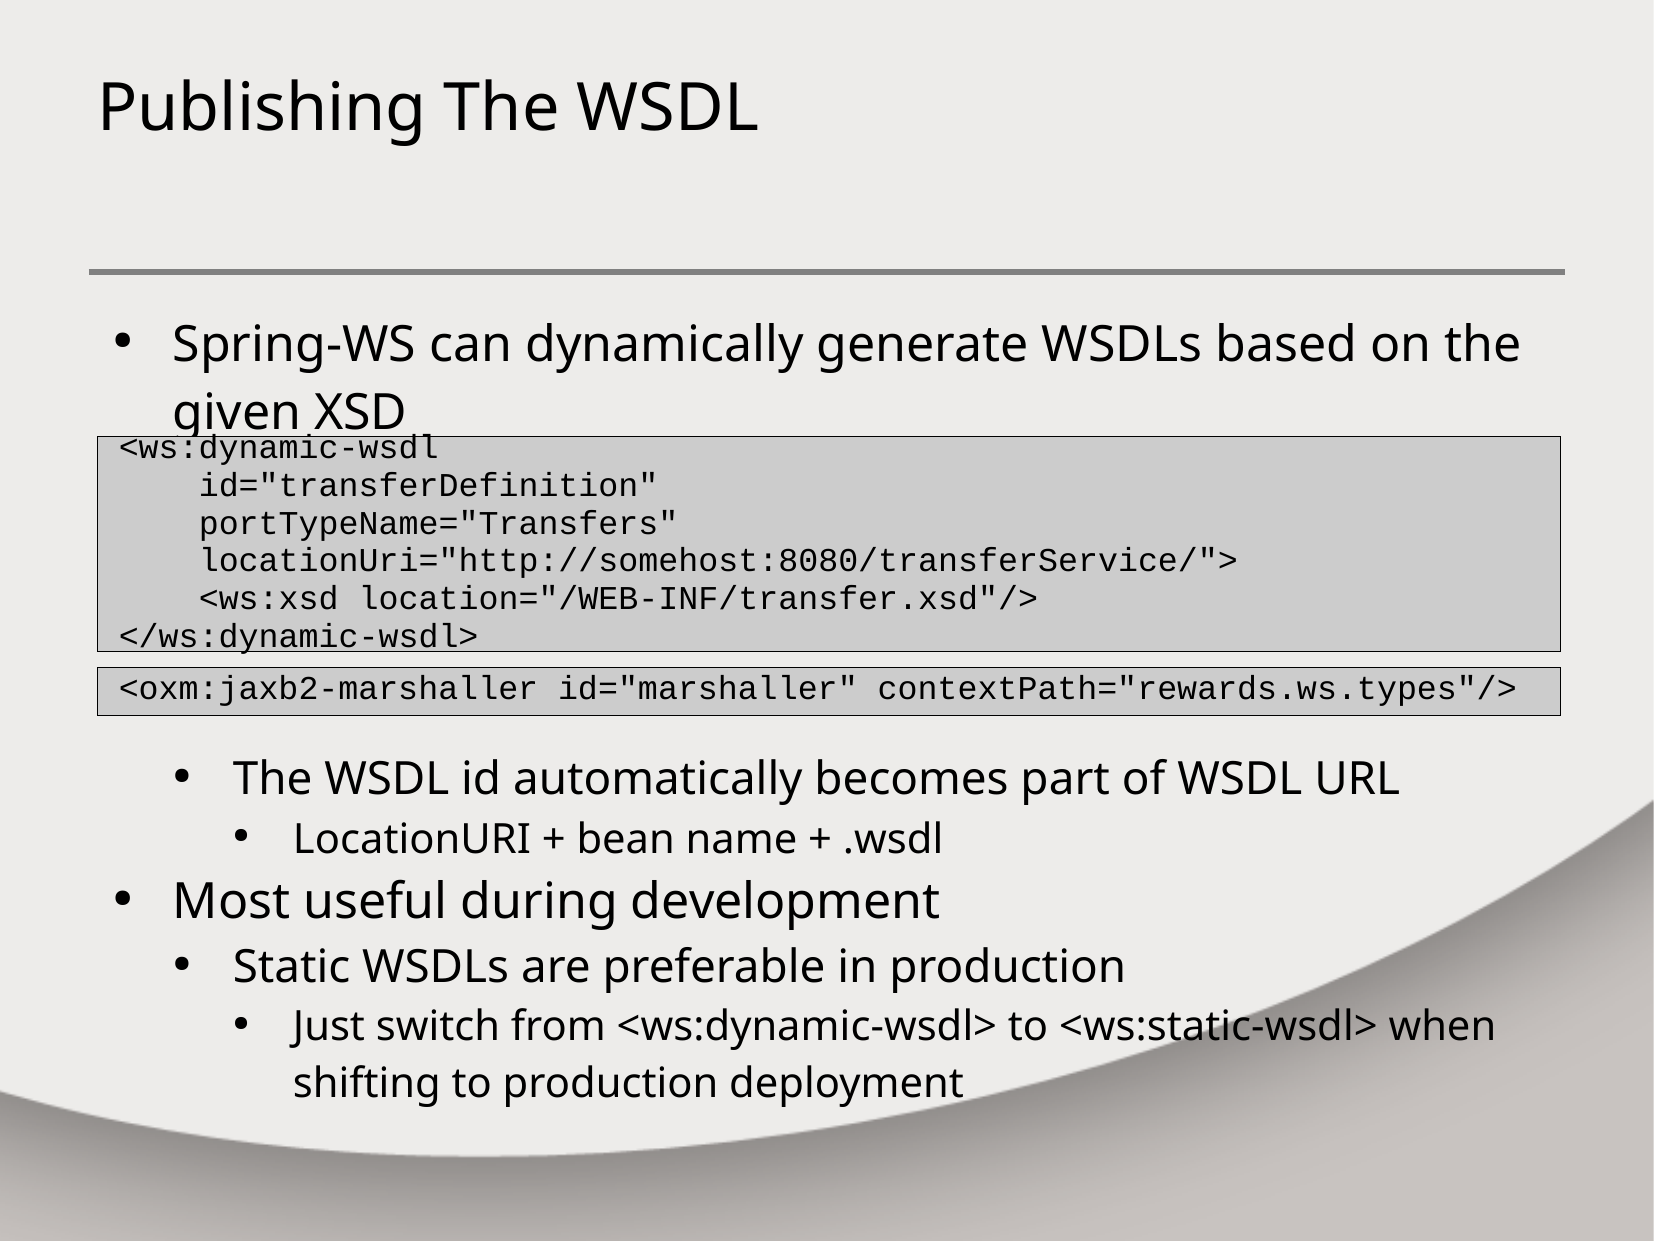

# Publishing The WSDL
Spring-WS can dynamically generate WSDLs based on the given XSD
The WSDL id automatically becomes part of WSDL URL
LocationURI + bean name + .wsdl
Most useful during development
Static WSDLs are preferable in production
Just switch from <ws:dynamic-wsdl> to <ws:static-wsdl> when shifting to production deployment
<ws:dynamic-wsdl
 id="transferDefinition"
 portTypeName="Transfers"
 locationUri="http://somehost:8080/transferService/">
 <ws:xsd location="/WEB-INF/transfer.xsd"/>
</ws:dynamic-wsdl>
<oxm:jaxb2-marshaller id="marshaller" contextPath="rewards.ws.types"/>